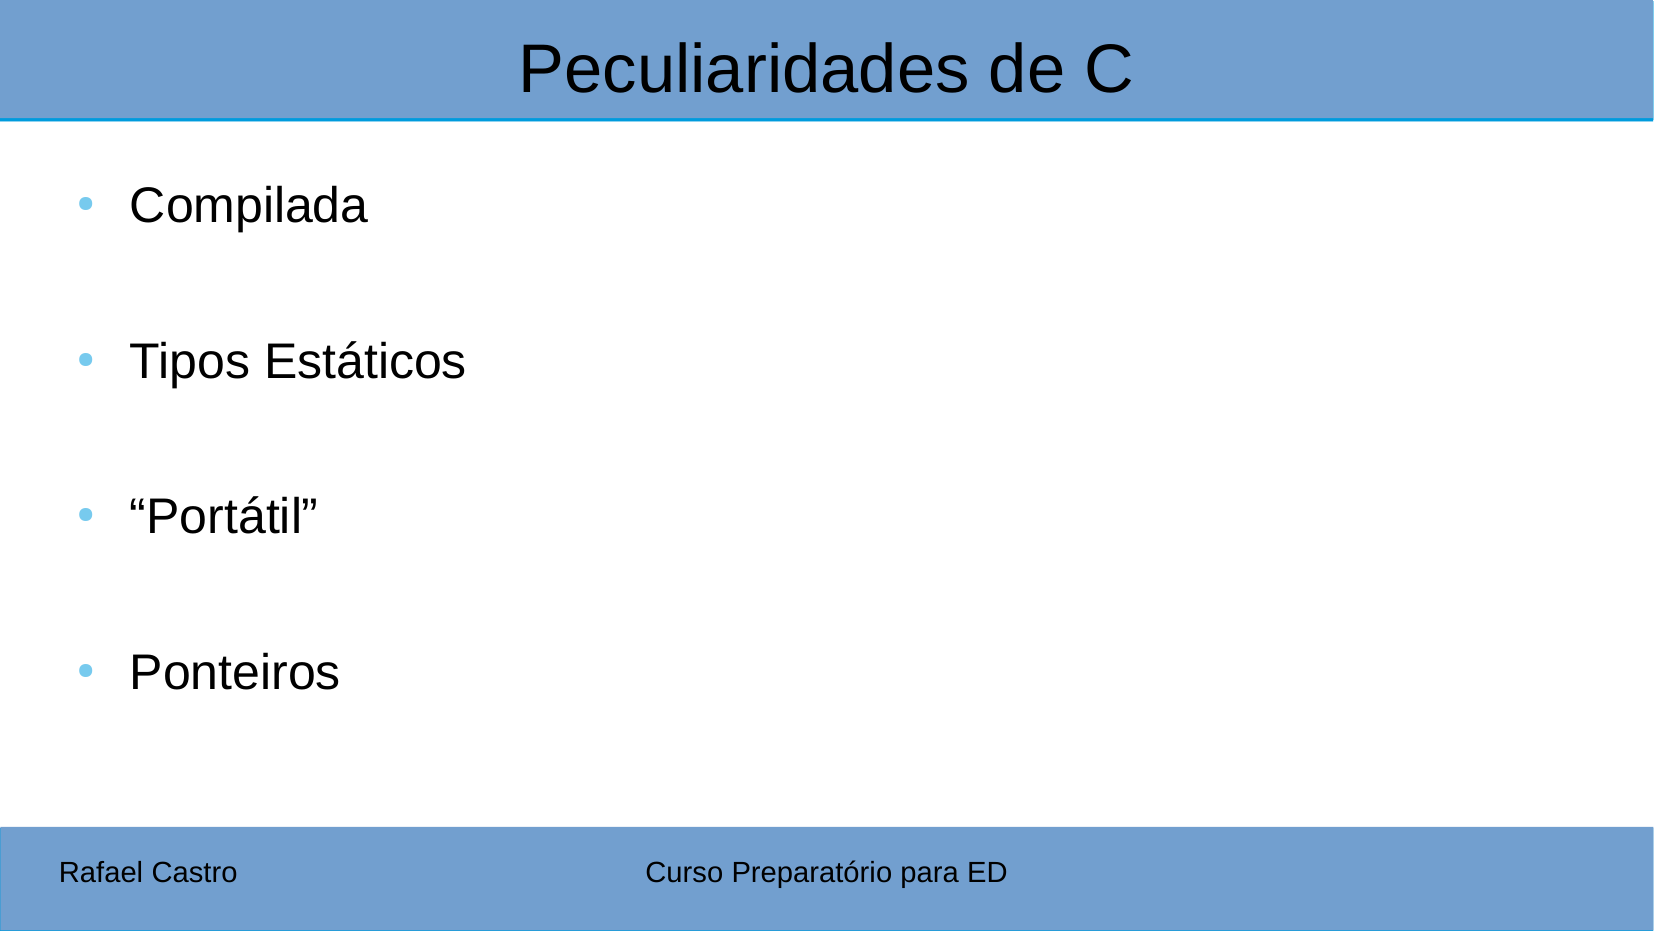

# Peculiaridades de C
Compilada
Tipos Estáticos
“Portátil”
Ponteiros
Curso Preparatório para ED